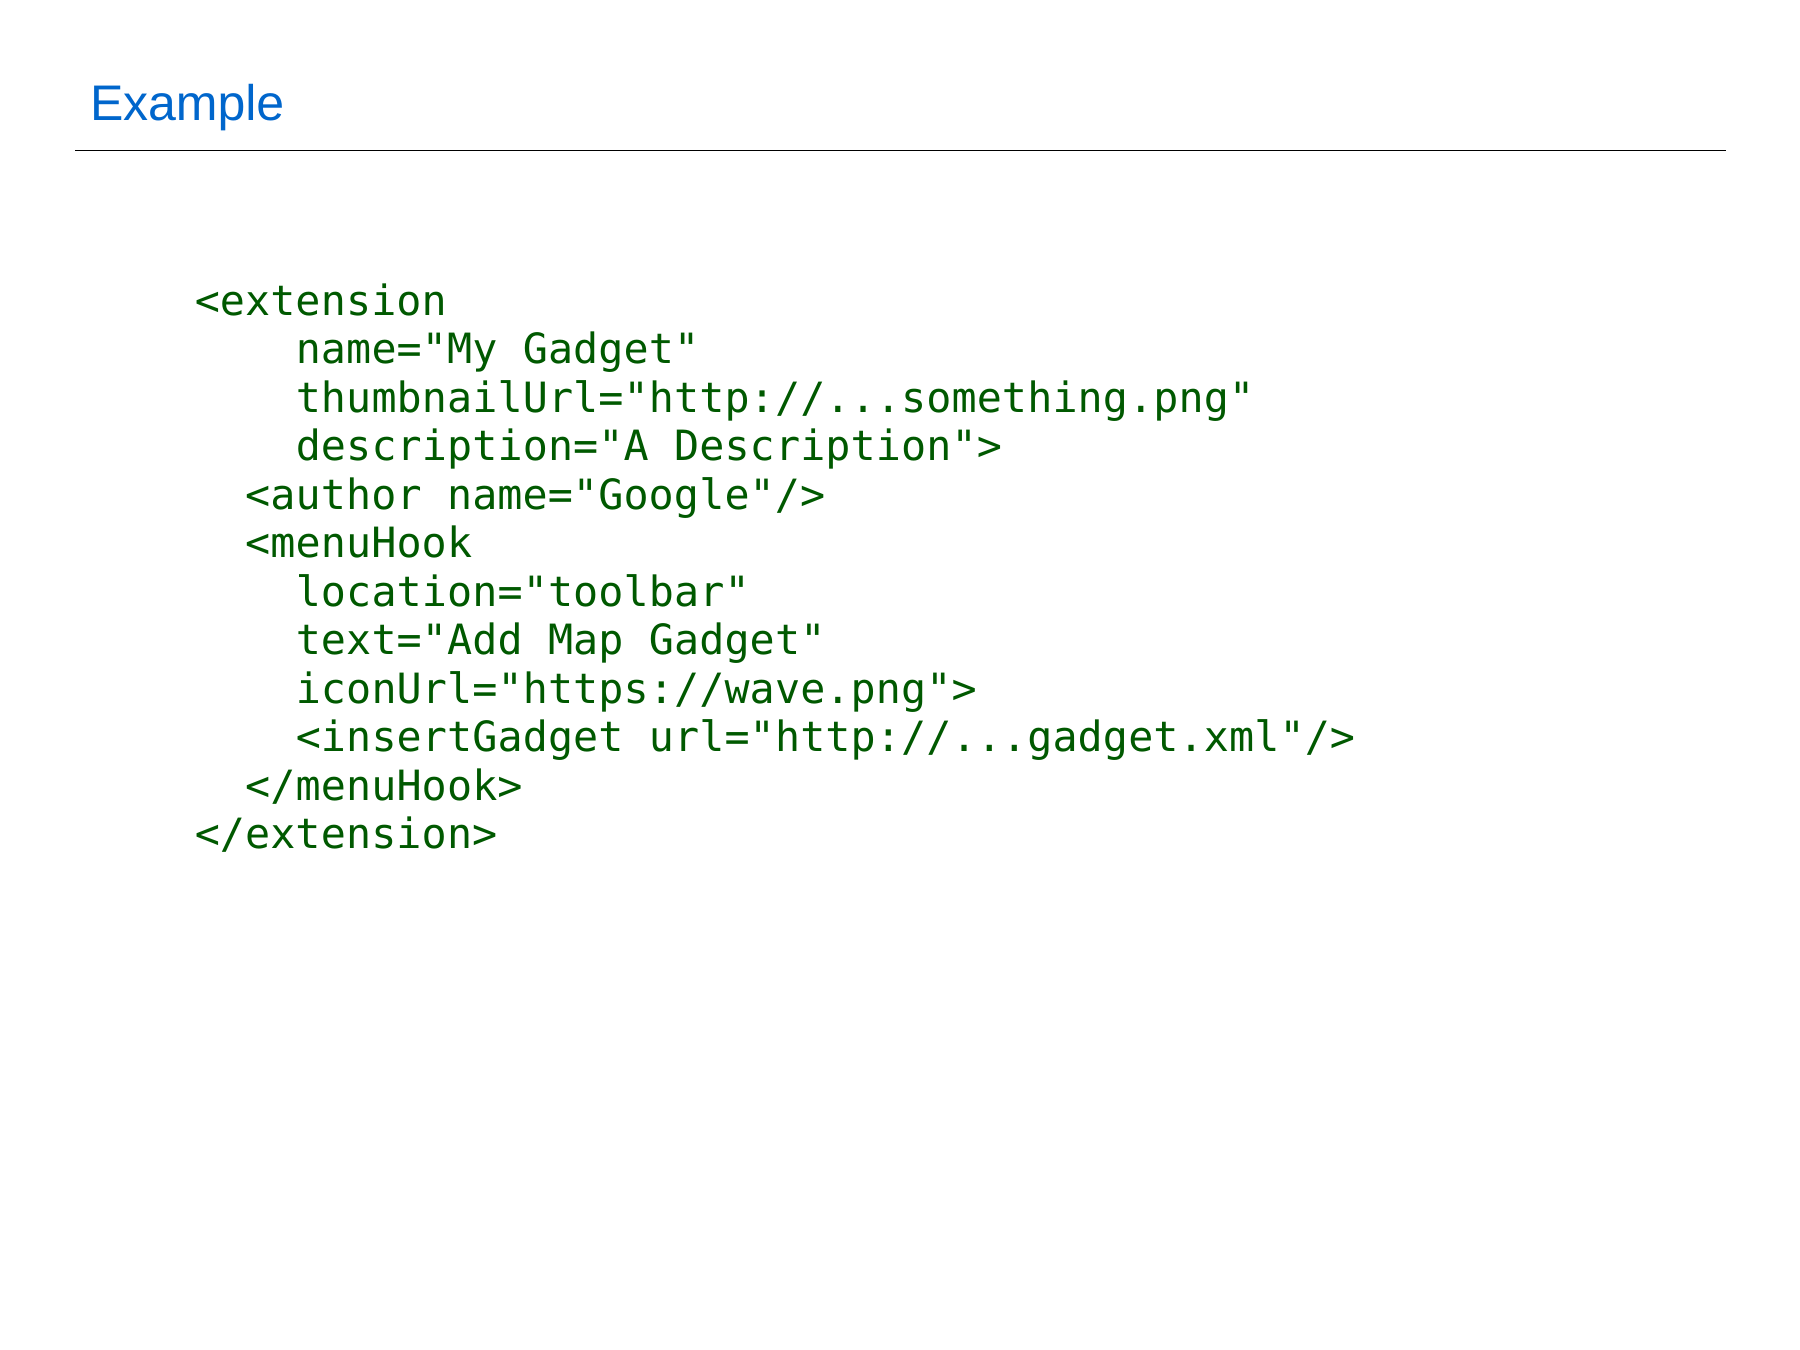

# Example
<extension
 name="My Gadget"
 thumbnailUrl="http://...something.png"
 description="A Description">
 <author name="Google"/>
 <menuHook
 location="toolbar"
 text="Add Map Gadget"
 iconUrl="https://wave.png">
 <insertGadget url="http://...gadget.xml"/>
 </menuHook>
</extension>